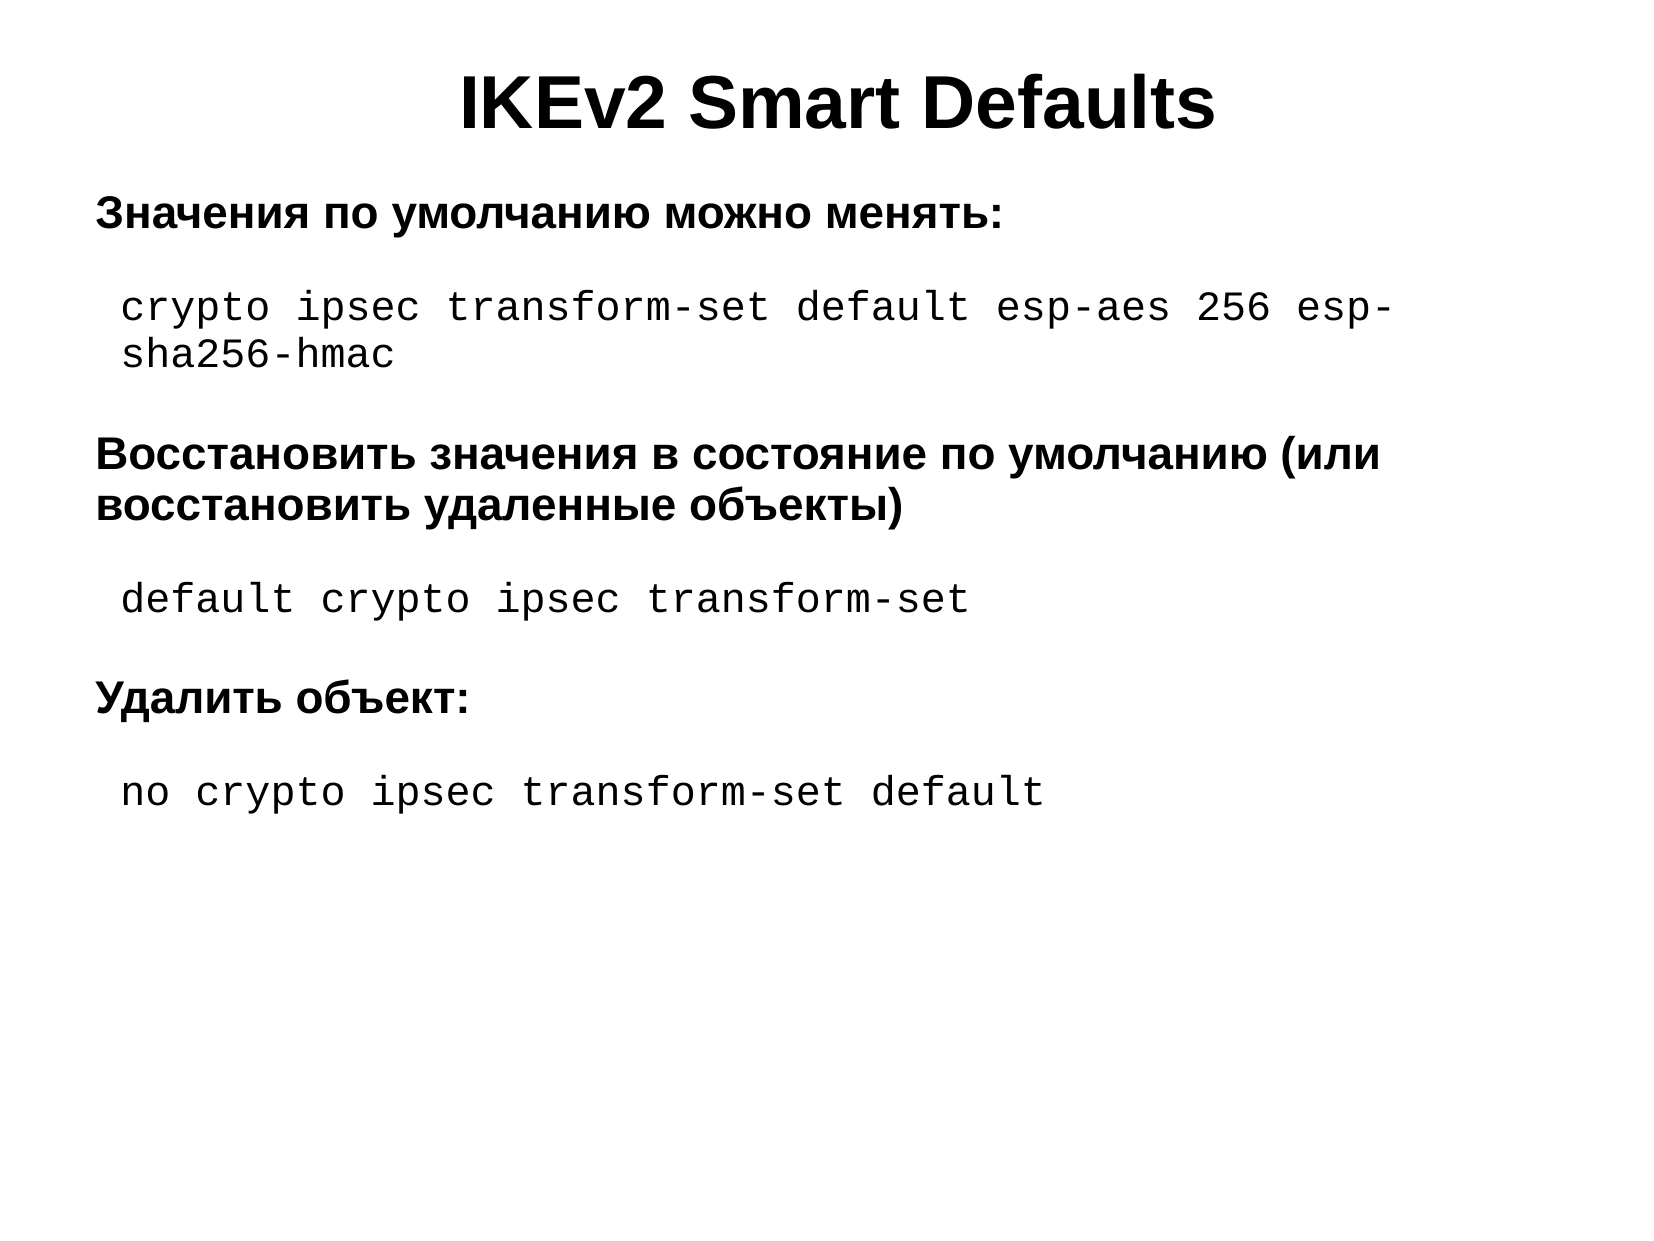

IKEv2 Smart Defaults
# Значения по умолчанию можно менять:
 crypto ipsec transform-set default esp-aes 256 esp-
 sha256-hmac
Восстановить значения в состояние по умолчанию (или восстановить удаленные объекты)
 default crypto ipsec transform-set
Удалить объект:
 no crypto ipsec transform-set default